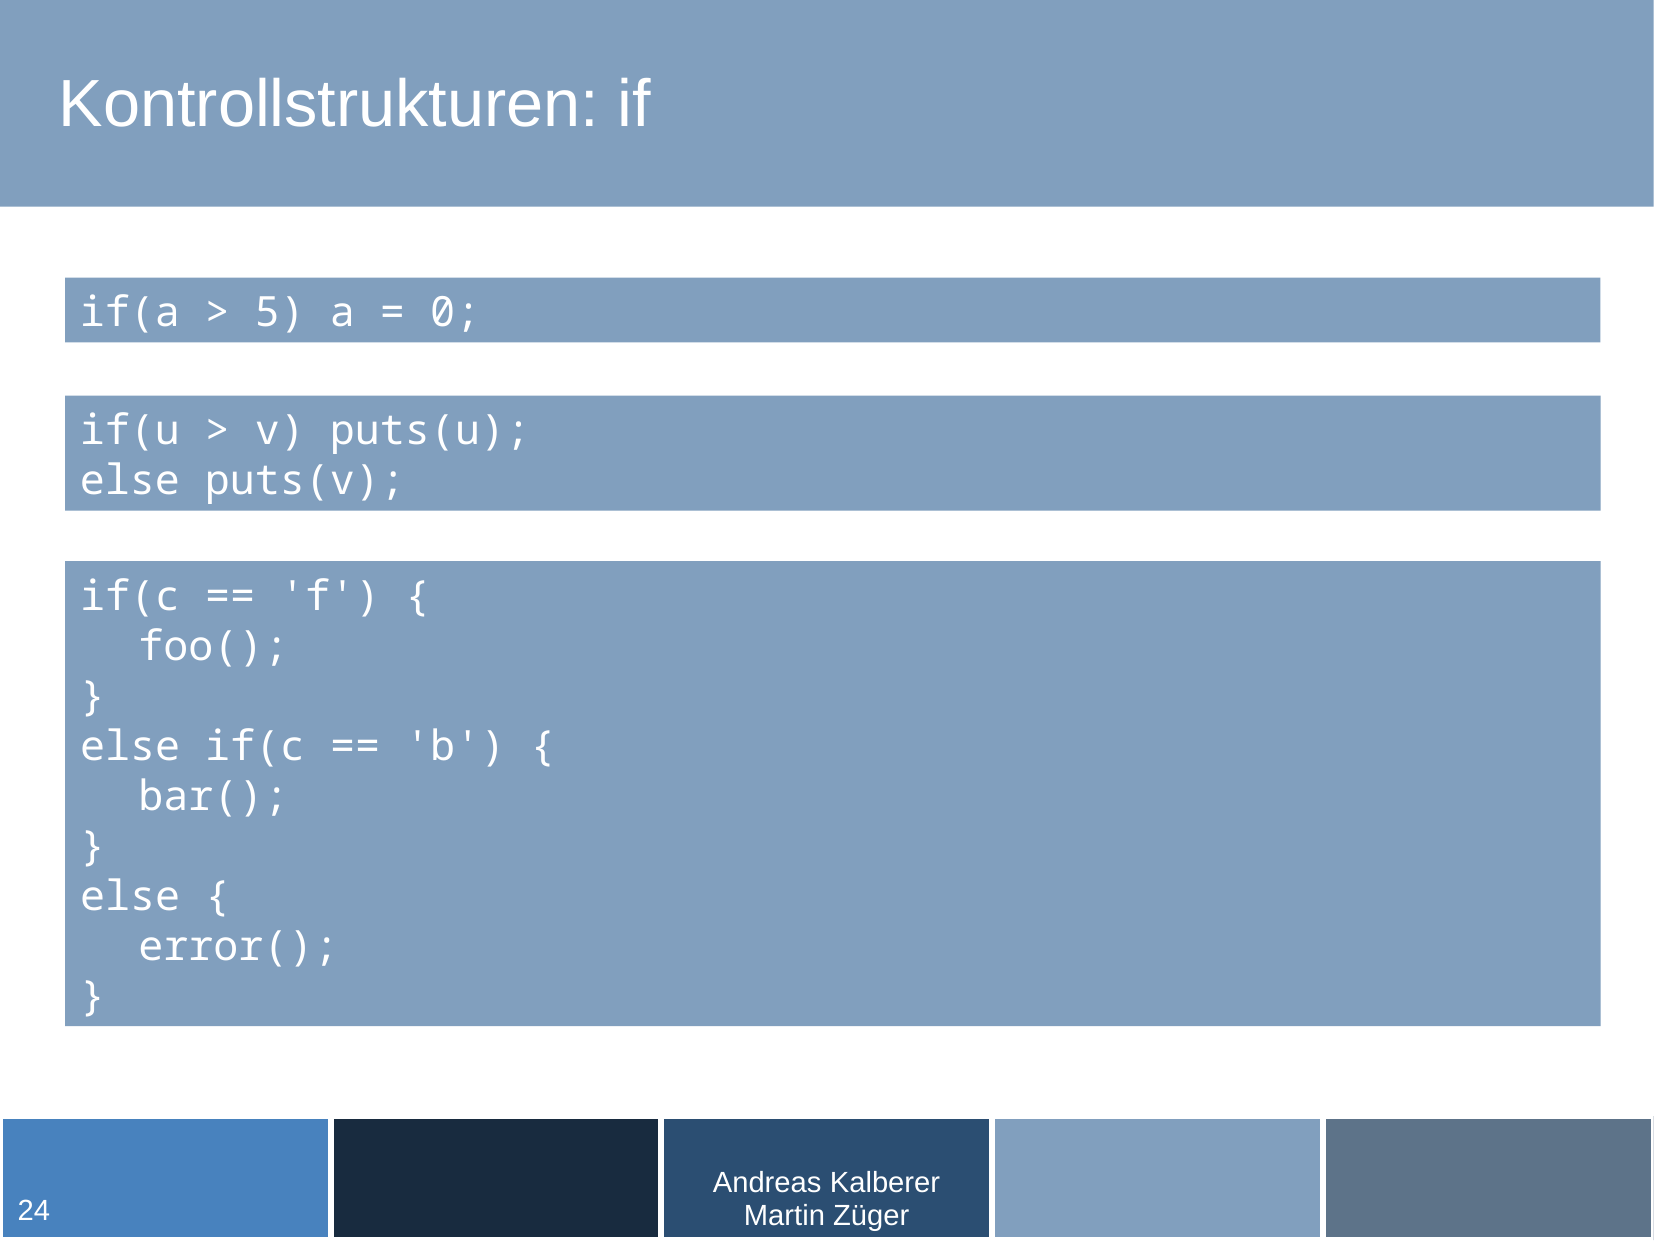

# Kontrollstrukturen: if
if(a > 5) a = 0;
if(u > v) puts(u);
else puts(v);
if(c == 'f') {
	foo();
}
else if(c == 'b') {
	bar();
}
else {
	error();
}
LibreOffice Productivity Suite
24